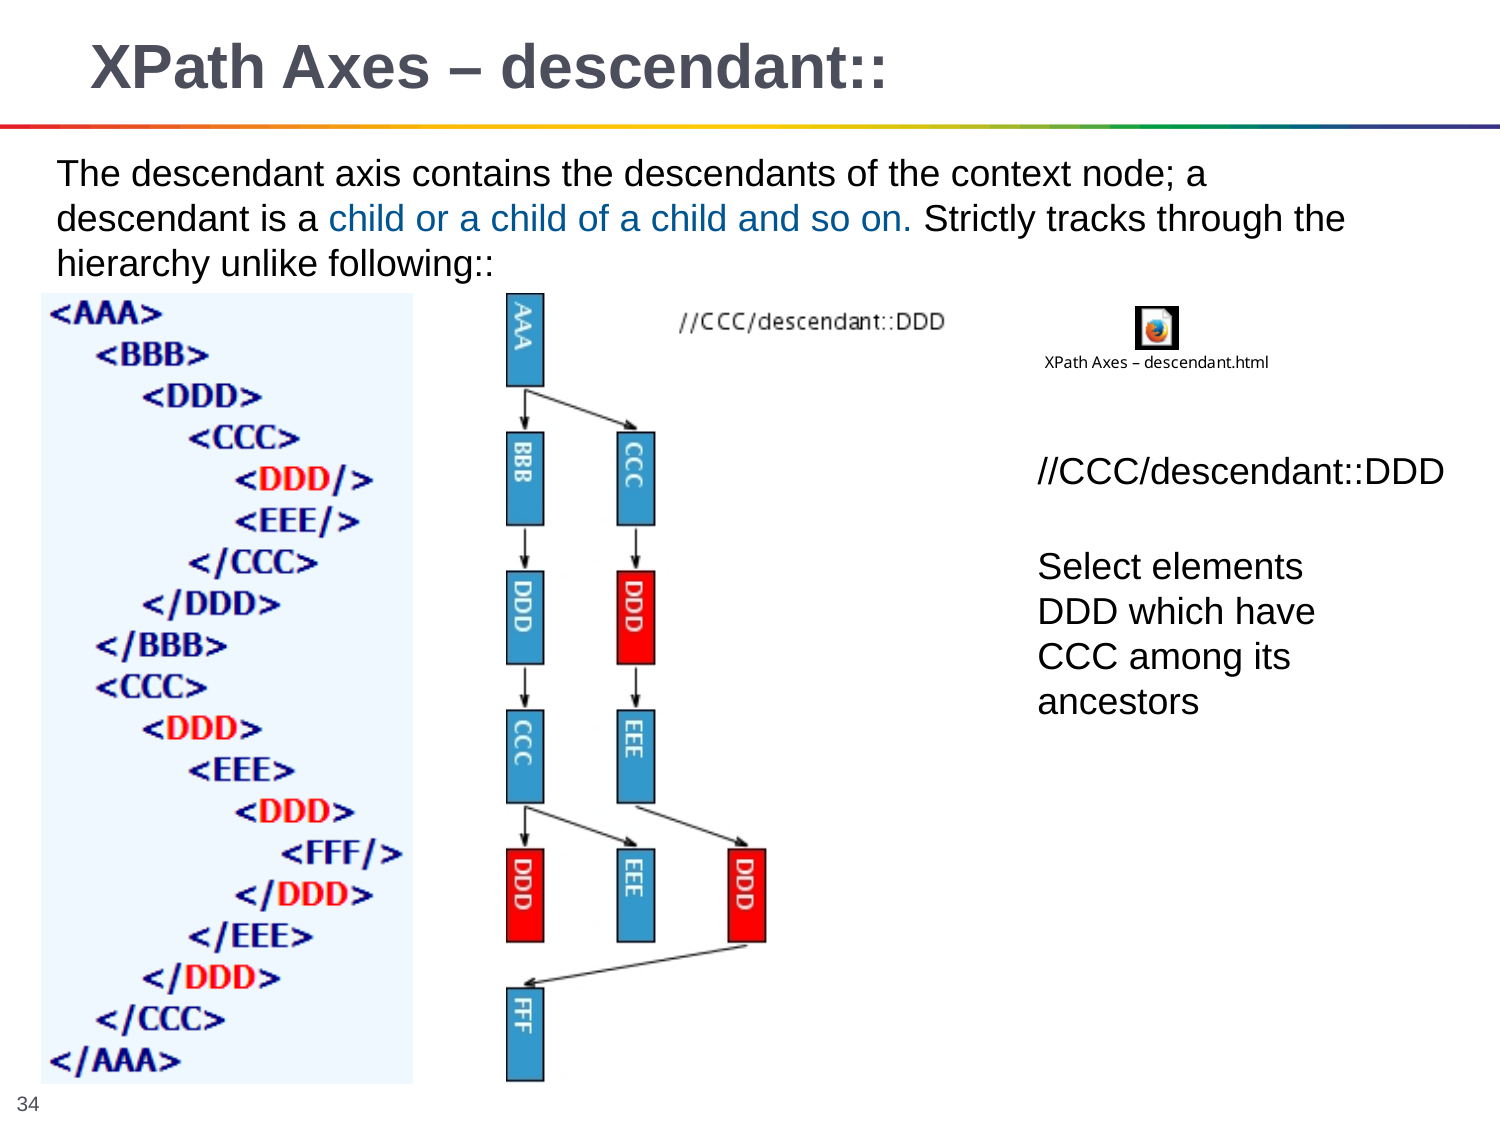

# XPath Axes – descendant::
The descendant axis contains the descendants of the context node; a descendant is a child or a child of a child and so on. Strictly tracks through the hierarchy unlike following::
//CCC/descendant::DDD
Select elements DDD which have CCC among its ancestors